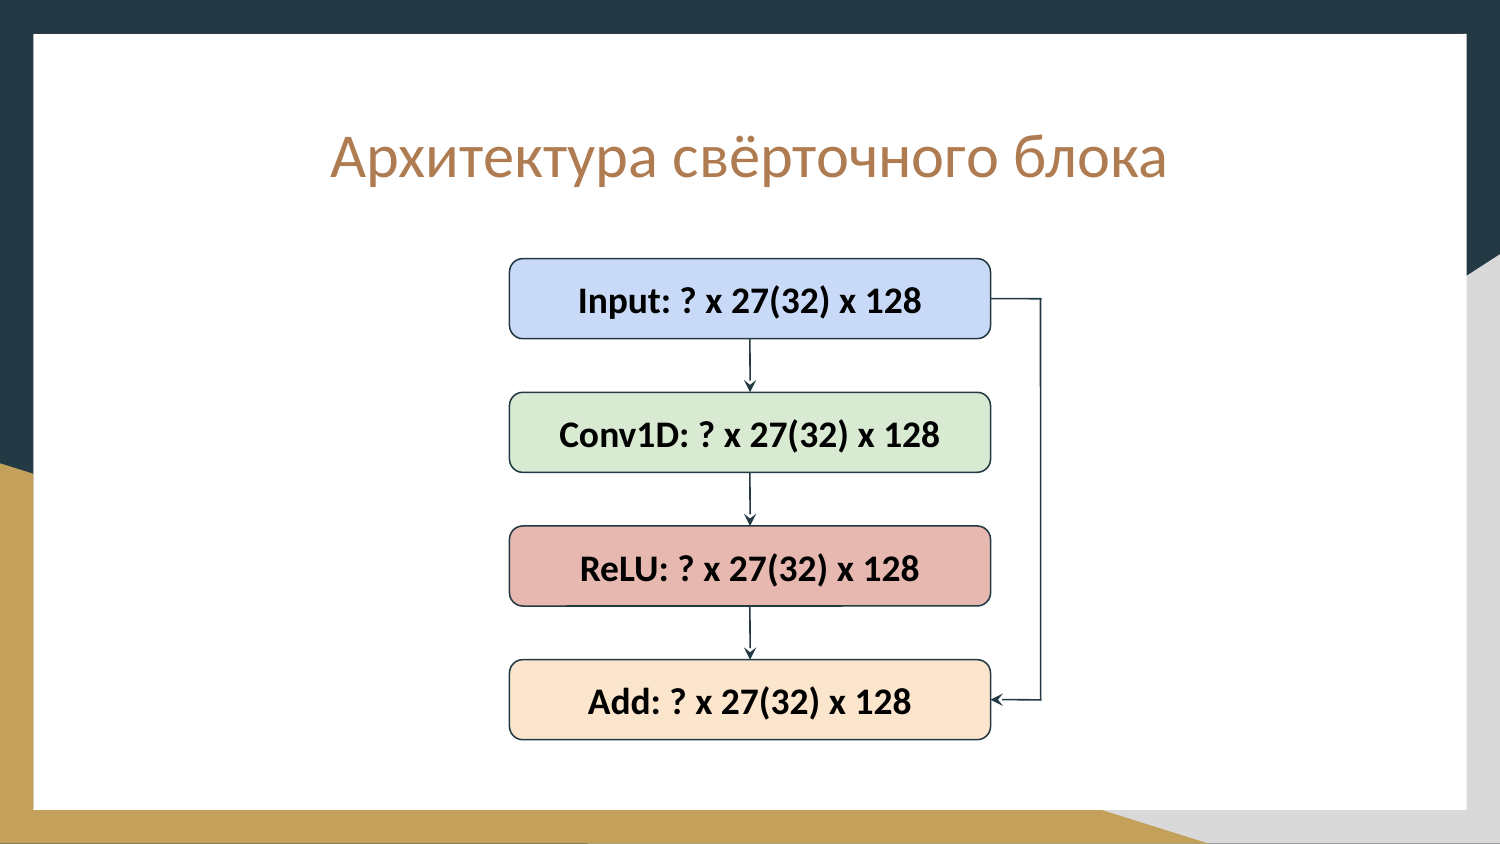

# Архитектура свёрточного блока
Input: ? x 27(32) x 128
Conv1D: ? x 27(32) x 128
ReLU: ? x 27(32) x 128
Add: ? x 27(32) x 128